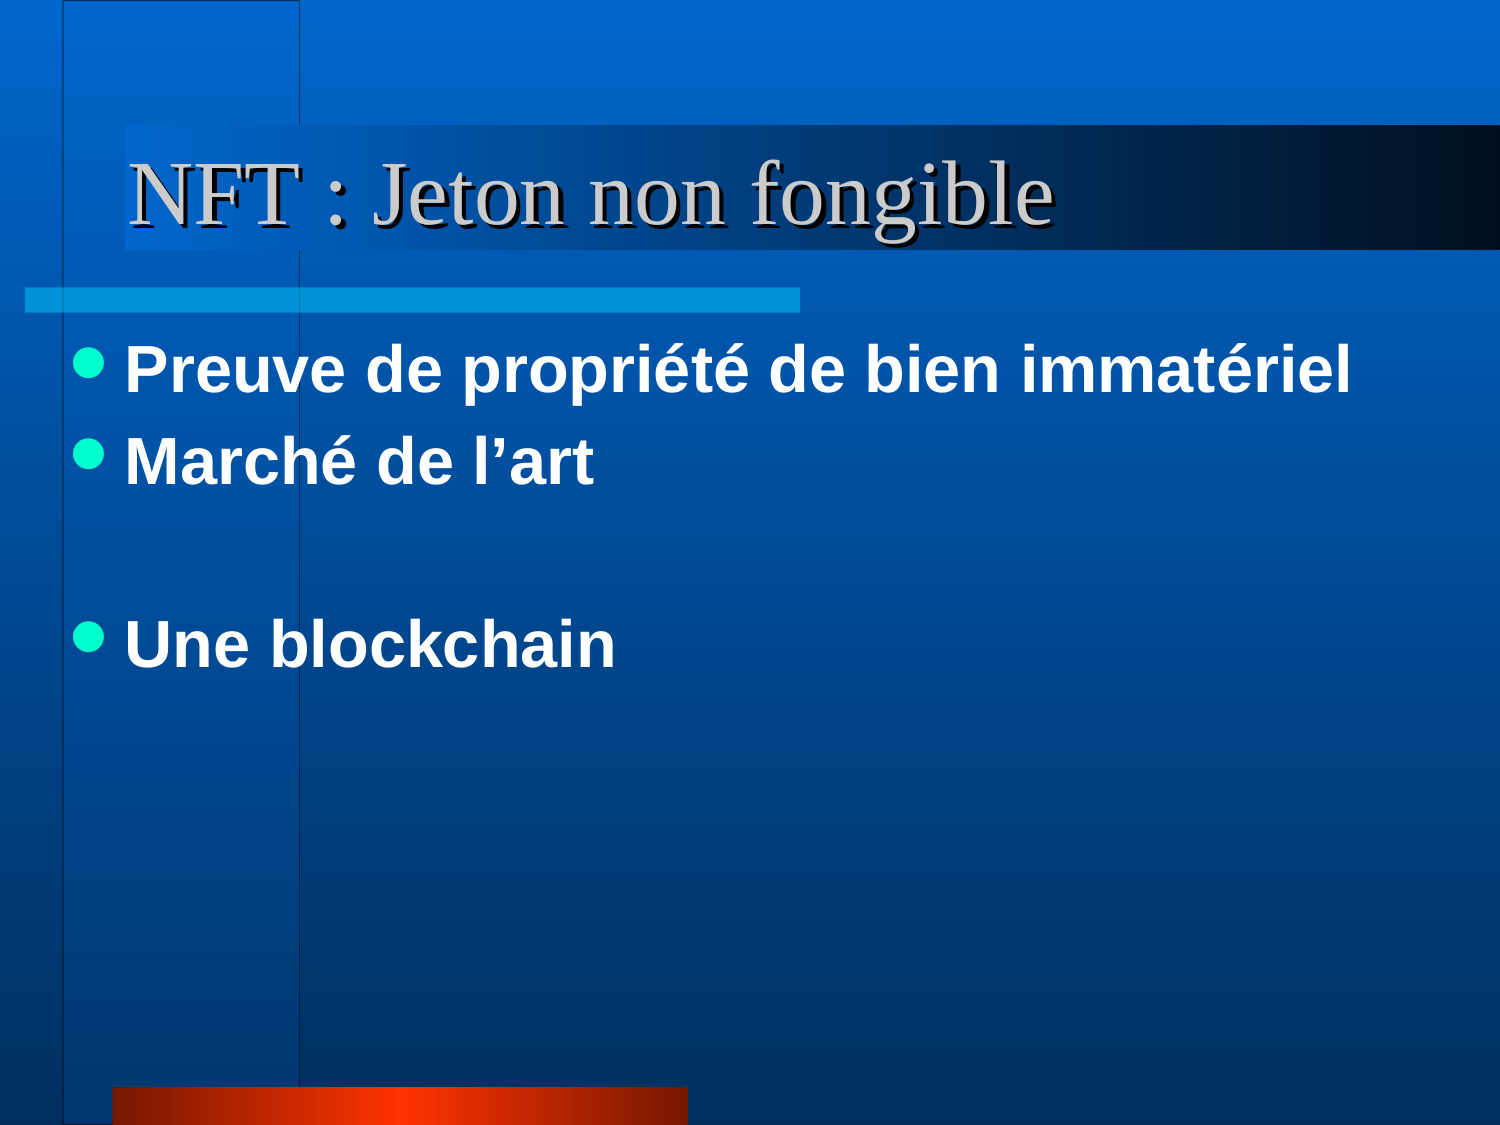

# NFT : Jeton non fongible
Preuve de propriété de bien immatériel
Marché de l’art
Une blockchain